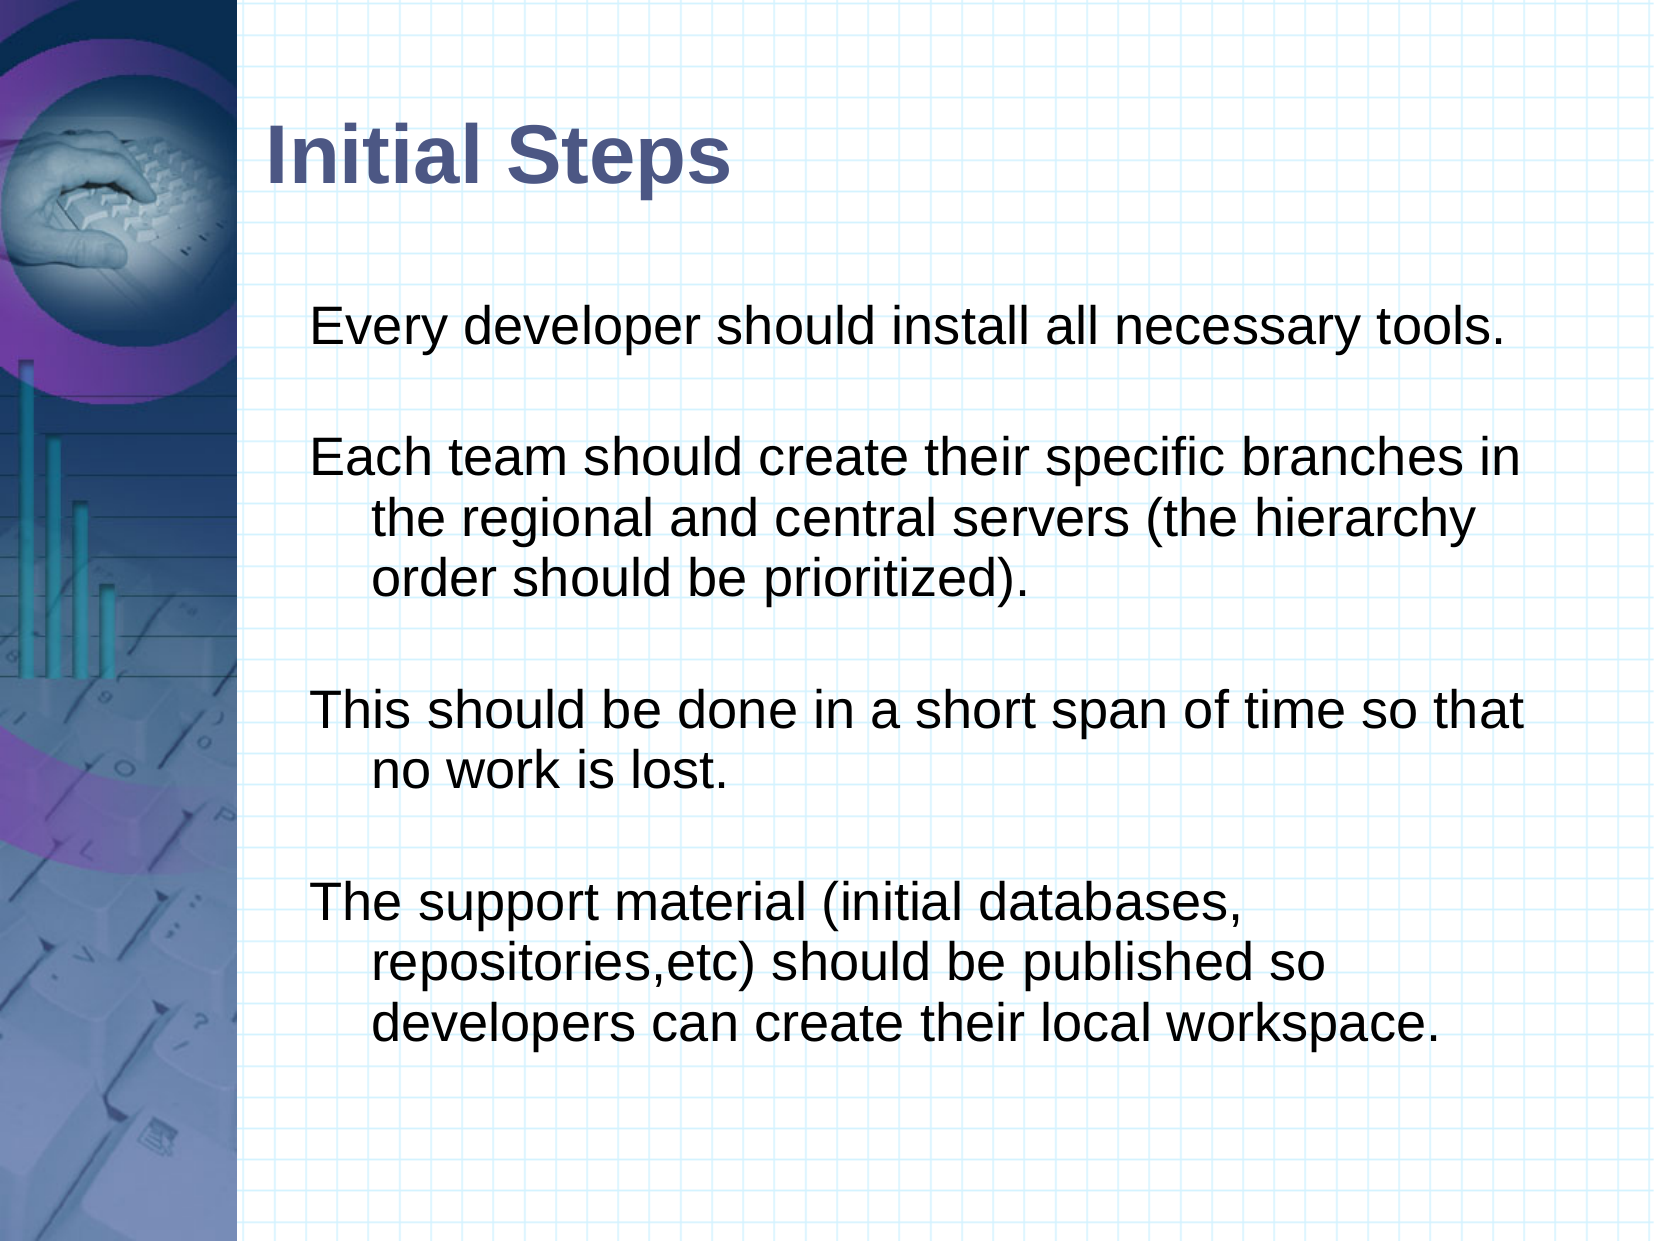

# Initial Steps
Every developer should install all necessary tools.
Each team should create their specific branches in the regional and central servers (the hierarchy order should be prioritized).
This should be done in a short span of time so that no work is lost.
The support material (initial databases, repositories,etc) should be published so developers can create their local workspace.